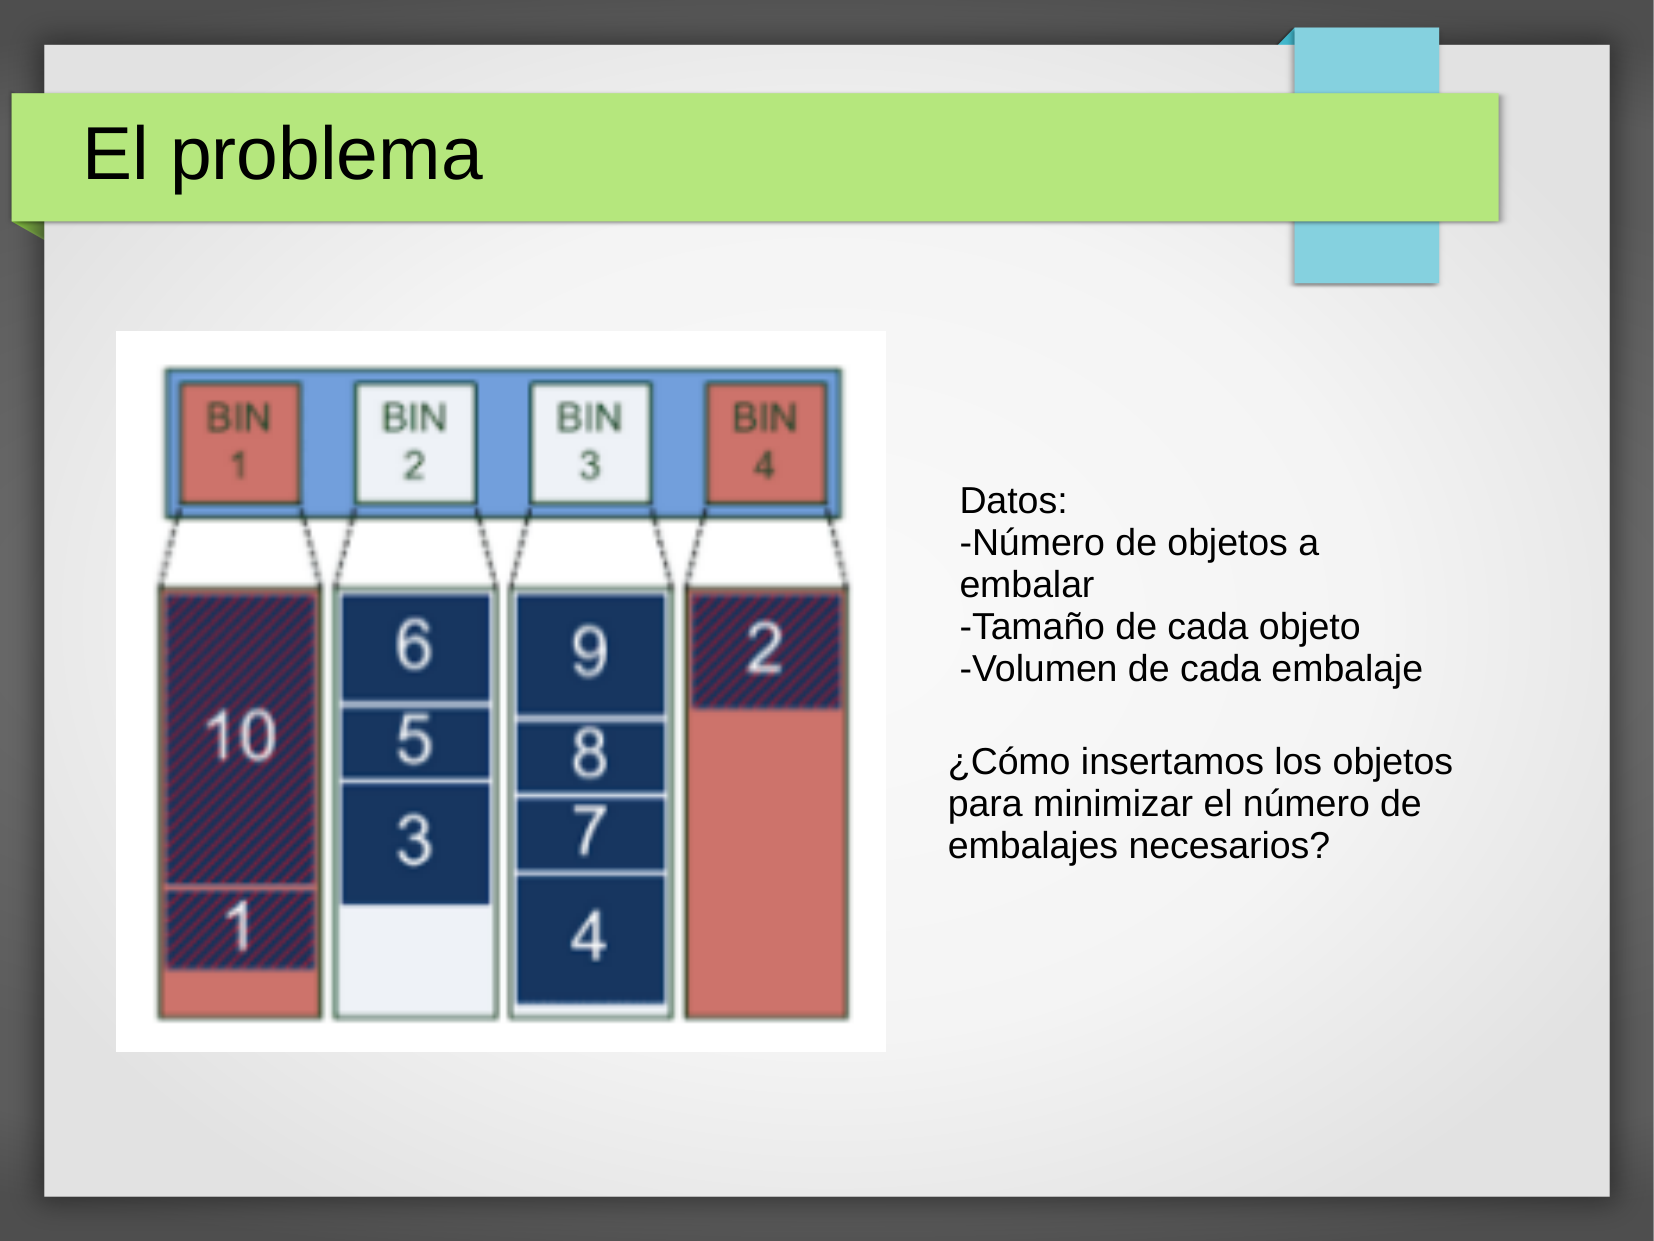

# El problema
Datos:
-Número de objetos a embalar
-Tamaño de cada objeto
-Volumen de cada embalaje
¿Cómo insertamos los objetos para minimizar el número de embalajes necesarios?